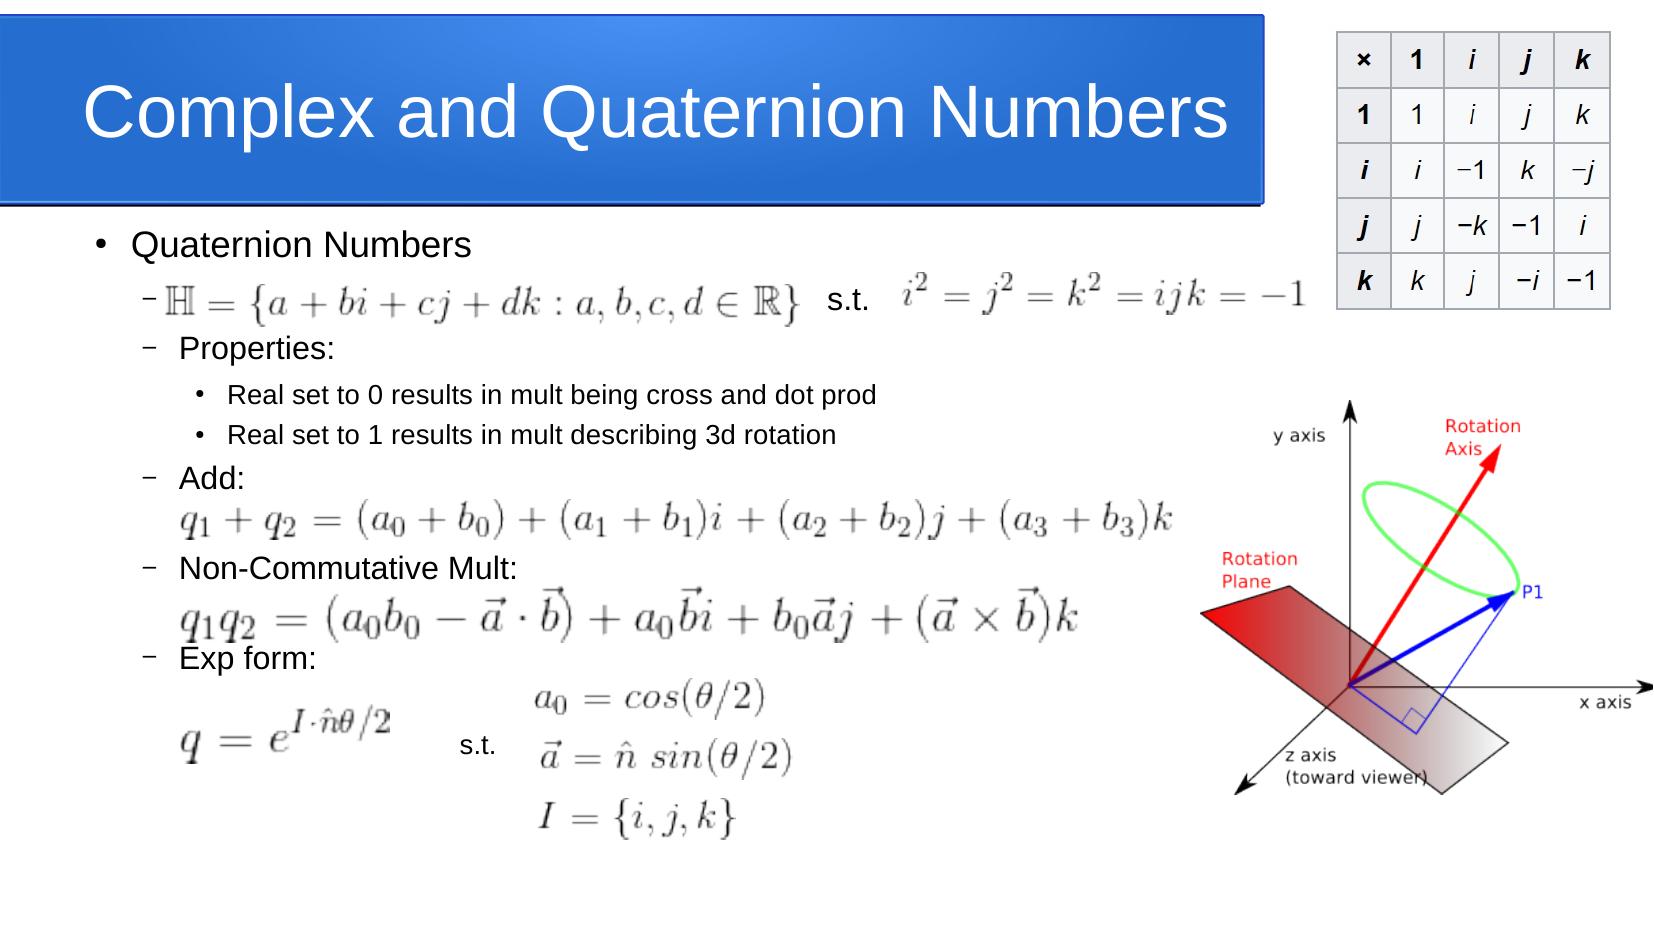

# Complex and Quaternion Numbers
Quaternion Numbers
 s.t.
Properties:
Real set to 0 results in mult being cross and dot prod
Real set to 1 results in mult describing 3d rotation
Add:
Non-Commutative Mult:
Exp form:
 s.t.